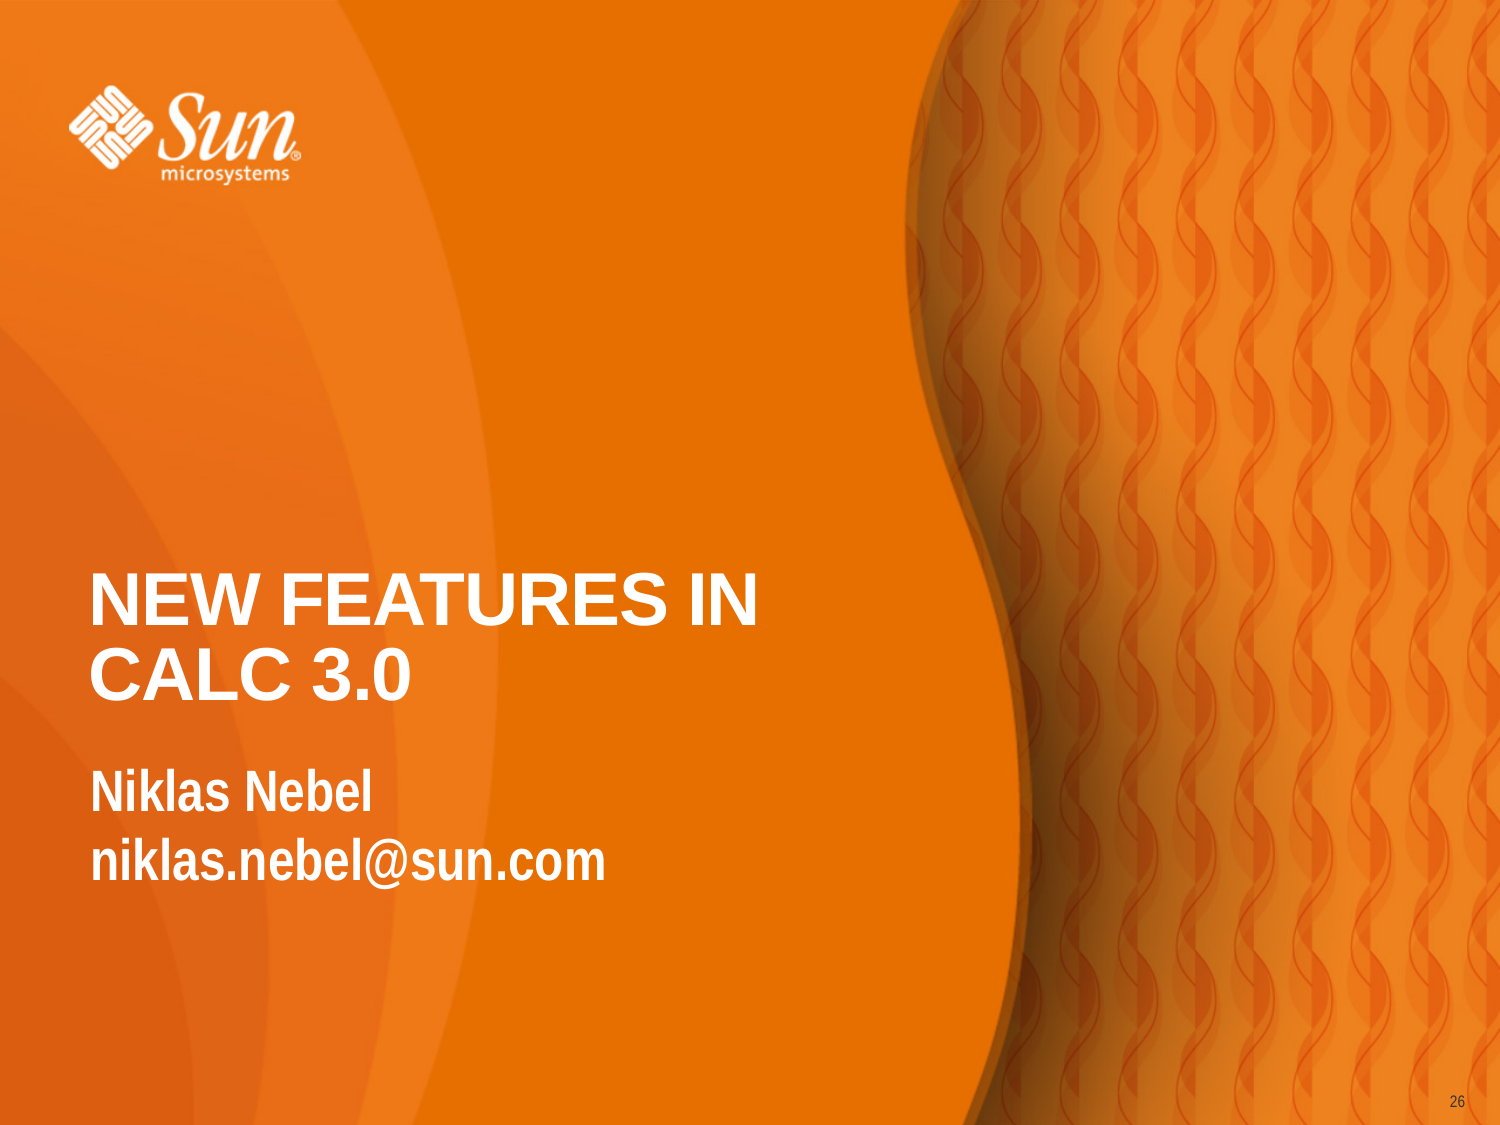

# NEW FEATURES IN CALC 3.0
Niklas Nebel
niklas.nebel@sun.com